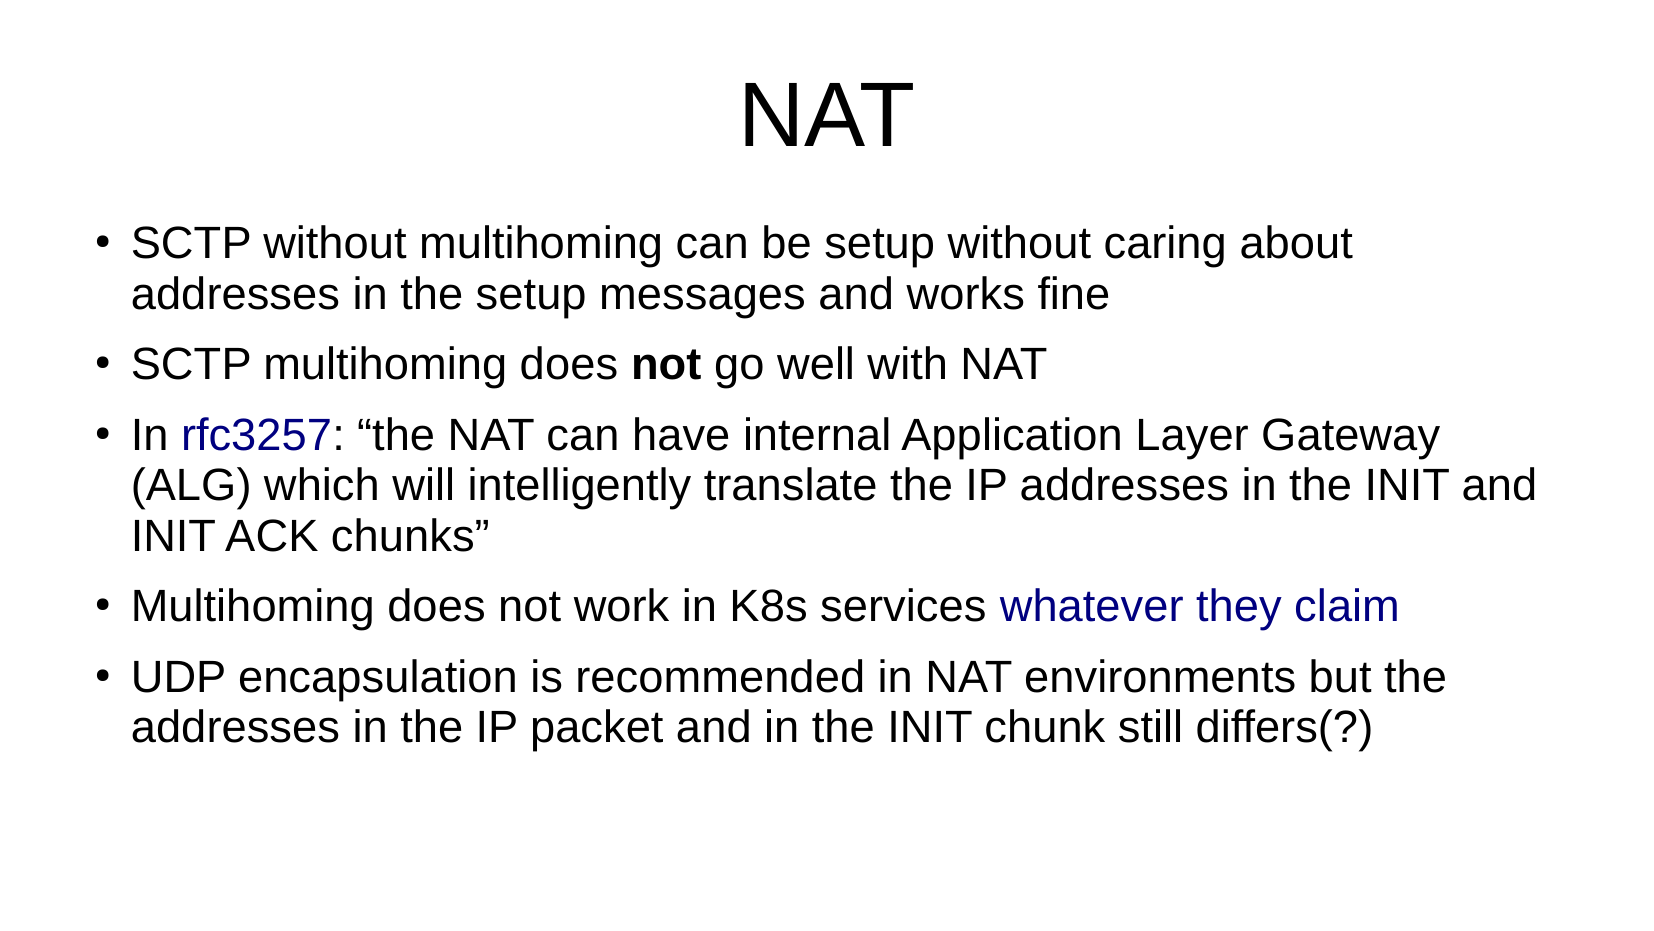

# NAT
SCTP without multihoming can be setup without caring about addresses in the setup messages and works fine
SCTP multihoming does not go well with NAT
In rfc3257: “the NAT can have internal Application Layer Gateway (ALG) which will intelligently translate the IP addresses in the INIT and INIT ACK chunks”
Multihoming does not work in K8s services whatever they claim
UDP encapsulation is recommended in NAT environments but the addresses in the IP packet and in the INIT chunk still differs(?)